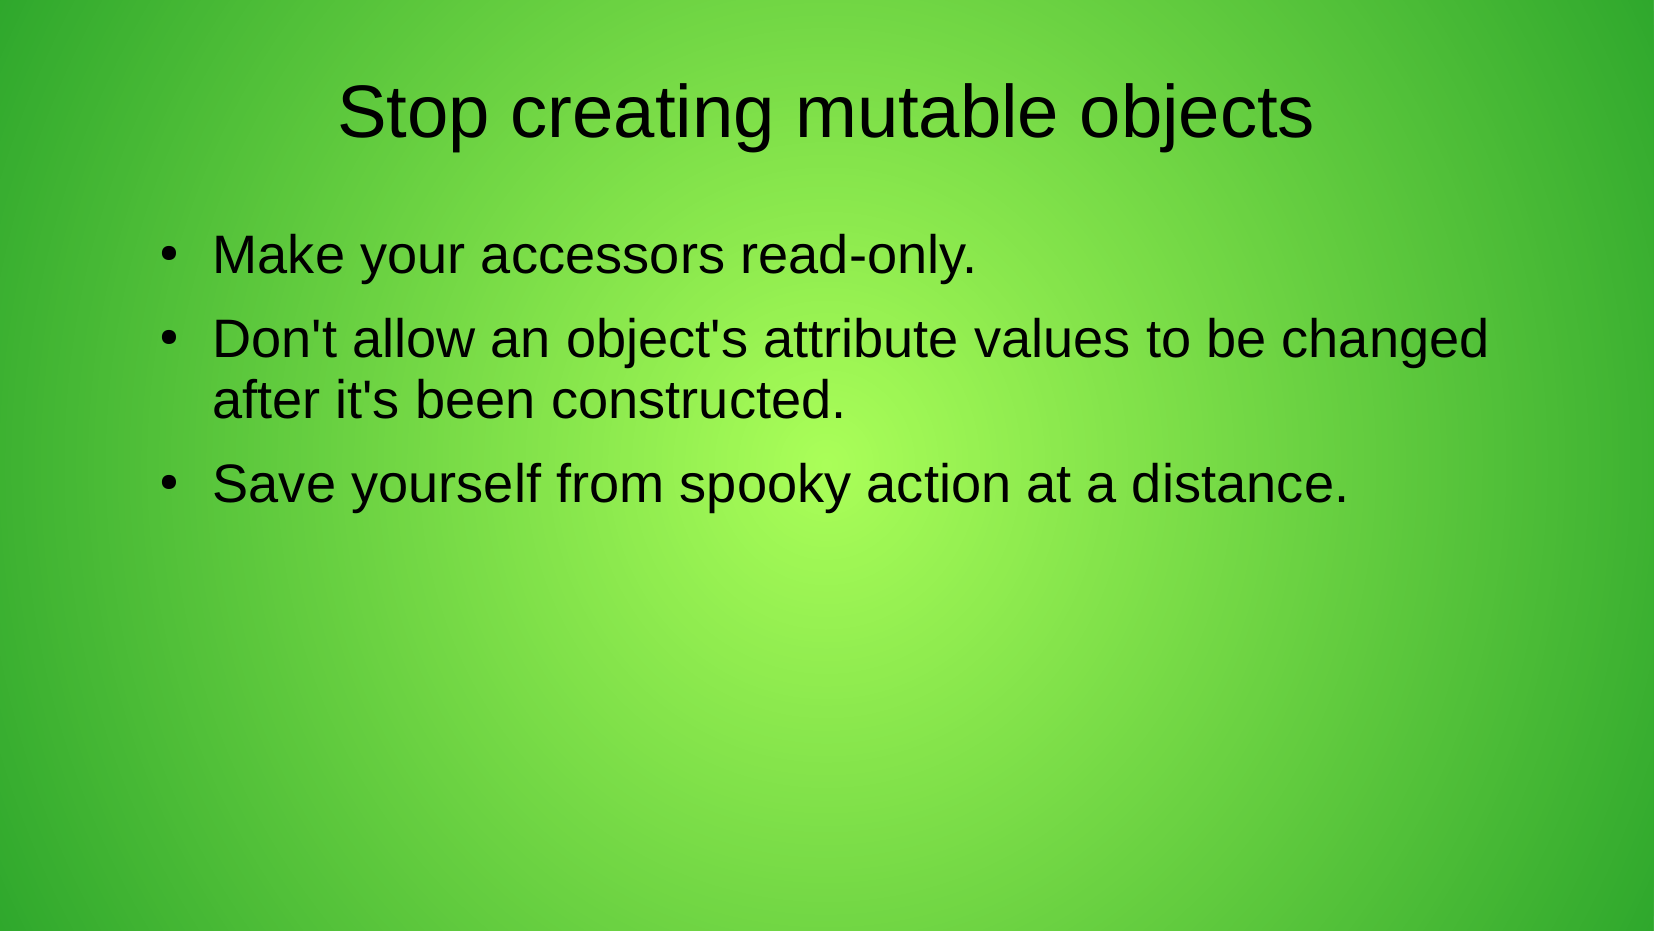

# Stop creating mutable objects
Make your accessors read-only.
Don't allow an object's attribute values to be changed after it's been constructed.
Save yourself from spooky action at a distance.